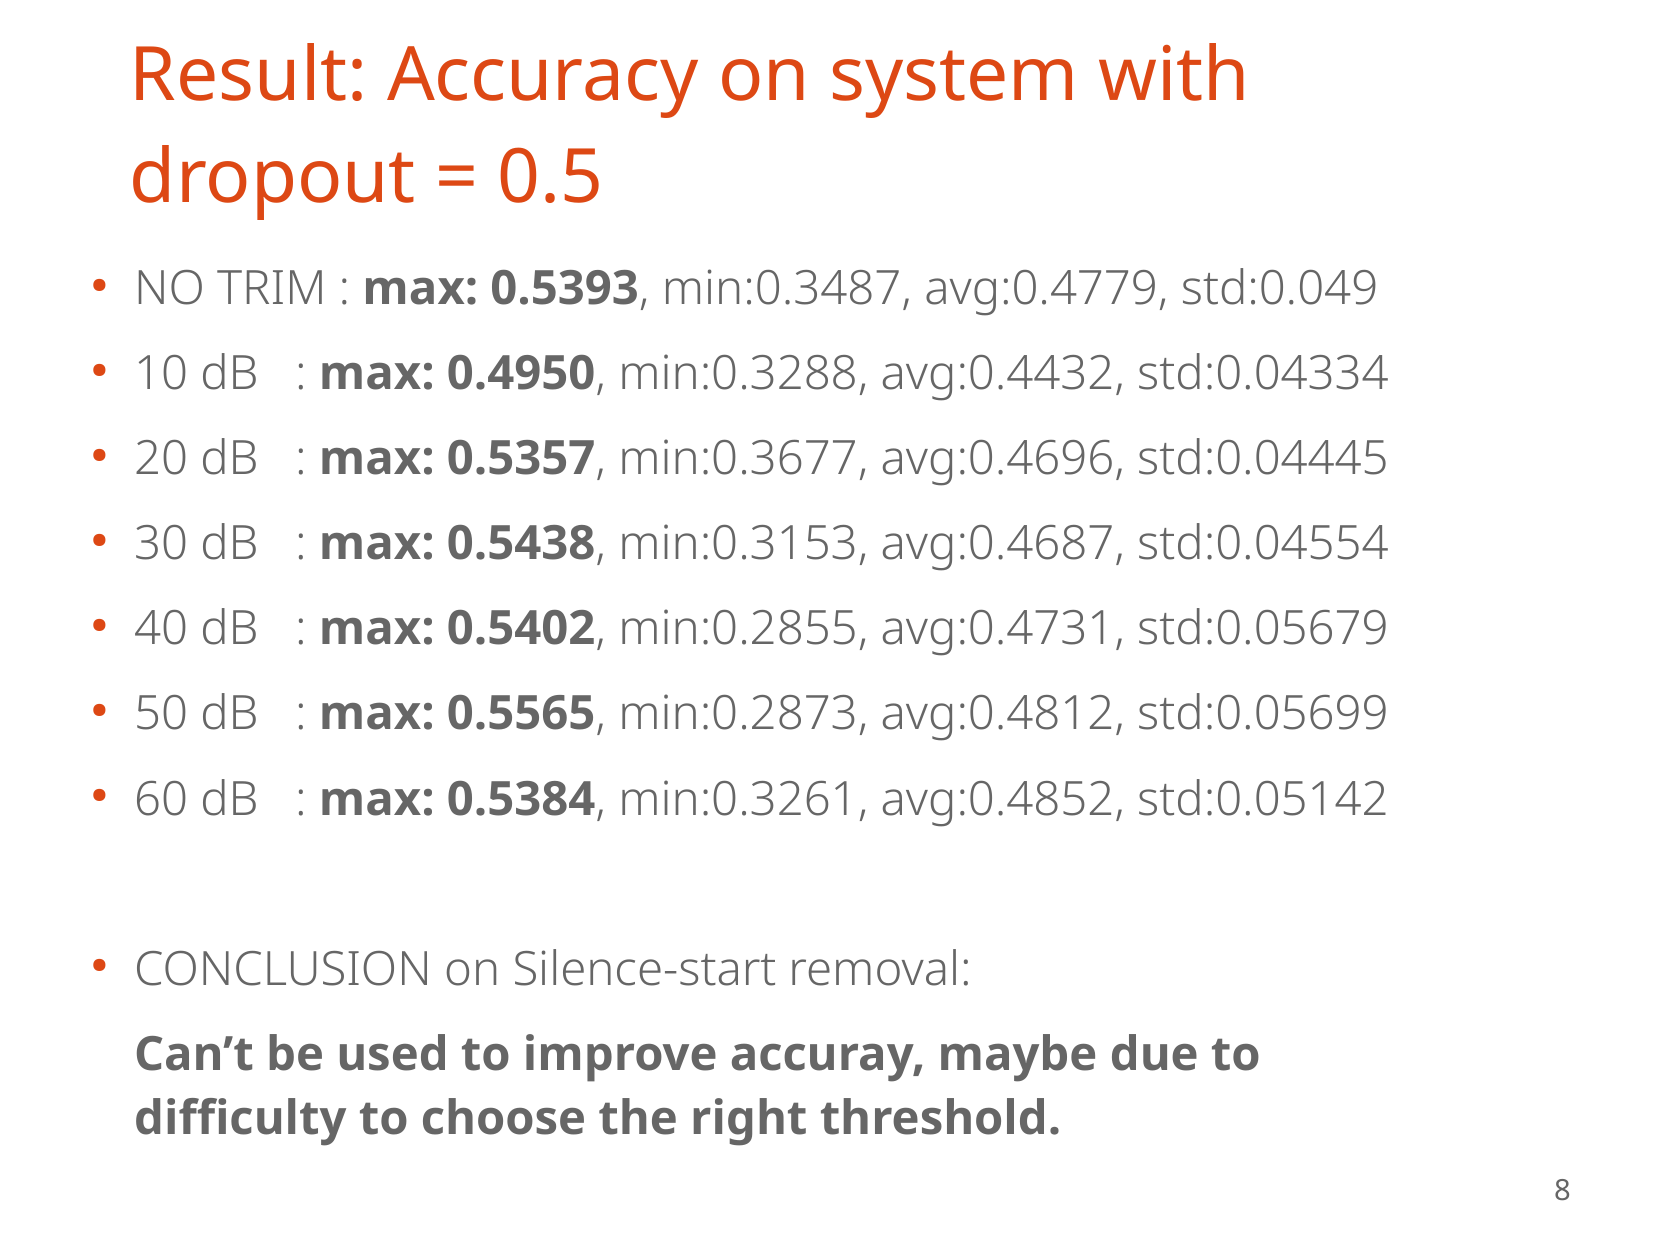

# Result: Accuracy on system with dropout = 0.5
NO TRIM : max: 0.5393, min:0.3487, avg:0.4779, std:0.049
10 dB : max: 0.4950, min:0.3288, avg:0.4432, std:0.04334
20 dB : max: 0.5357, min:0.3677, avg:0.4696, std:0.04445
30 dB : max: 0.5438, min:0.3153, avg:0.4687, std:0.04554
40 dB : max: 0.5402, min:0.2855, avg:0.4731, std:0.05679
50 dB : max: 0.5565, min:0.2873, avg:0.4812, std:0.05699
60 dB : max: 0.5384, min:0.3261, avg:0.4852, std:0.05142
CONCLUSION on Silence-start removal:
Can’t be used to improve accuray, maybe due to difficulty to choose the right threshold.
8